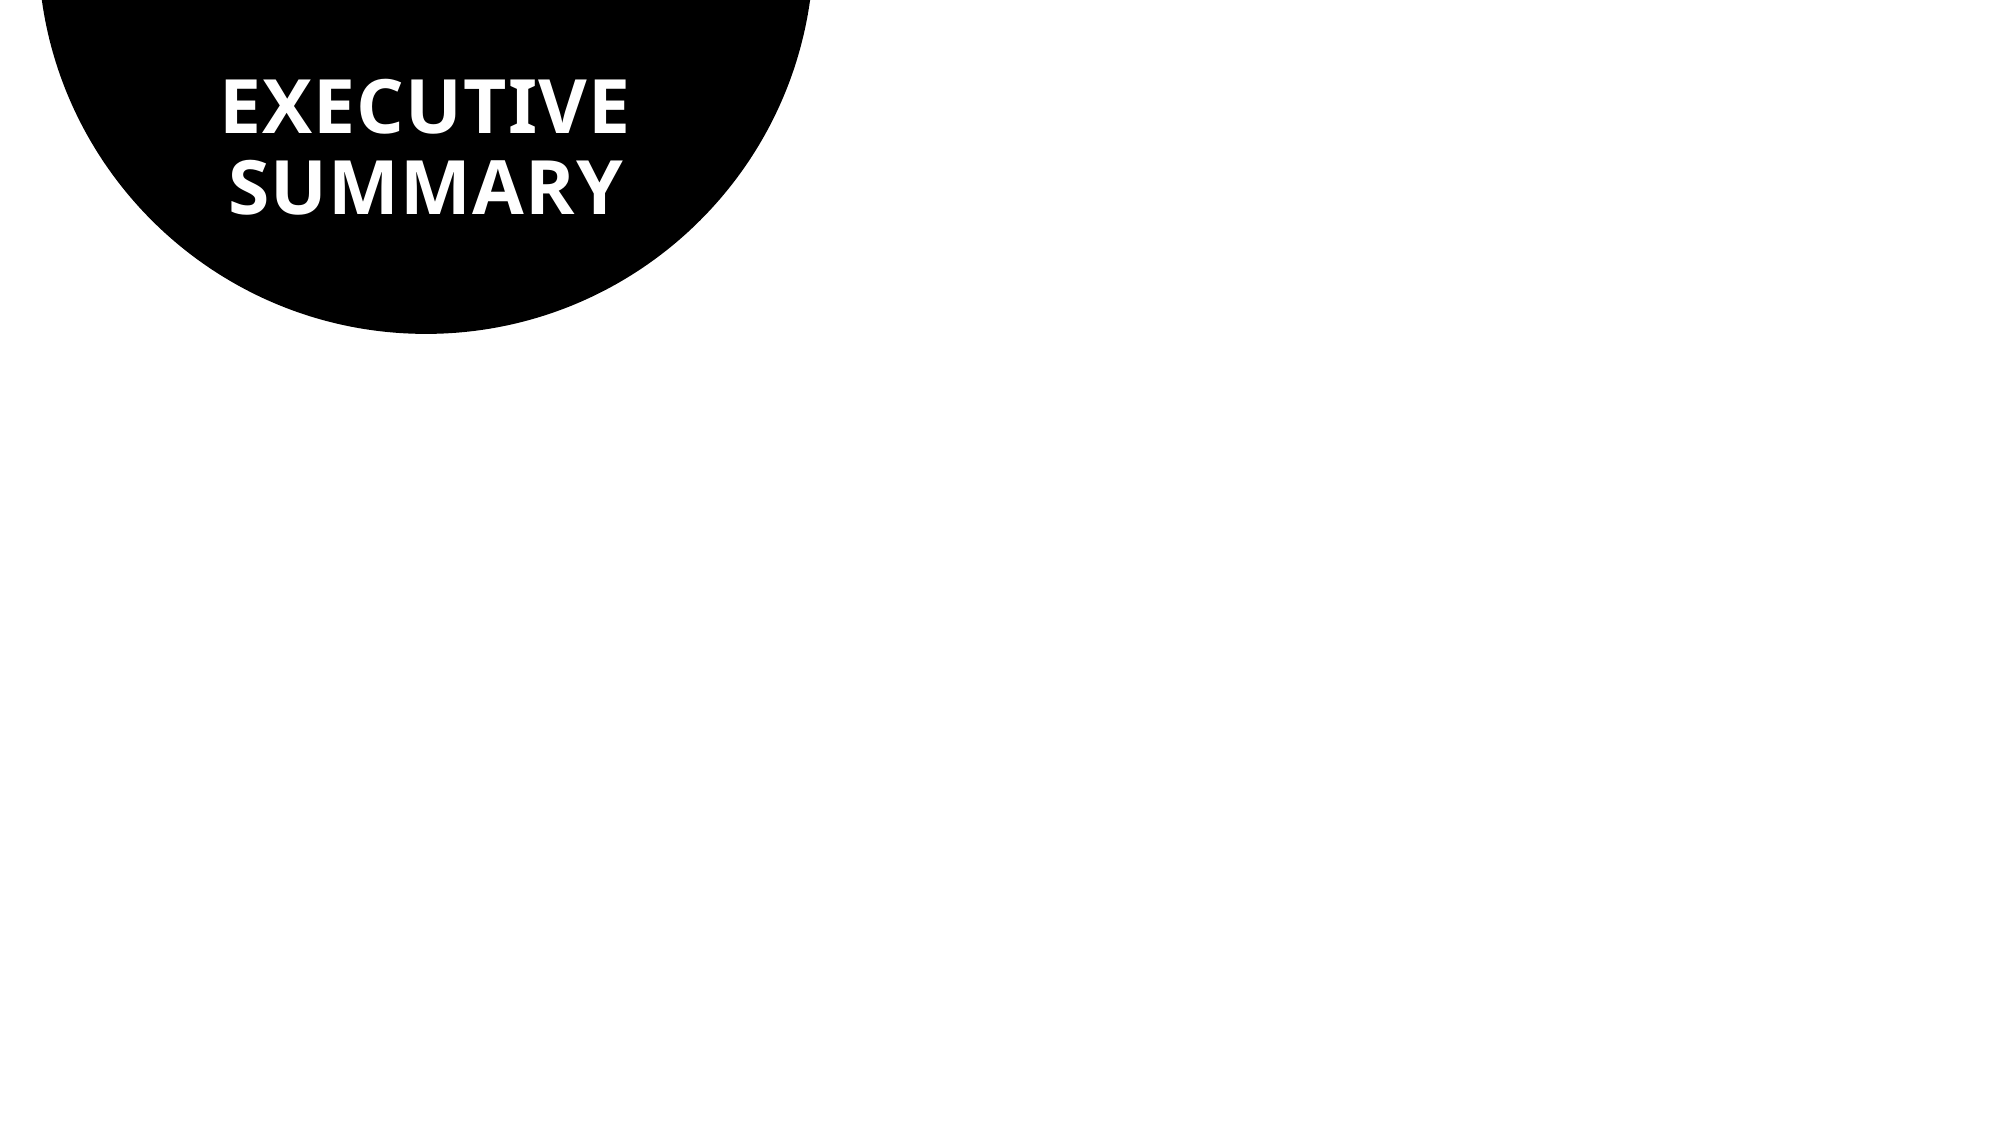

EXECUTIVE SUMMARY
# Based on 4 World Bank energy time series indicators
Compute an Energy Efficiency Index (EEI) for a selection of 10 key countries
Use linear regression to try and identify a correlation between EEI and GDP per capita